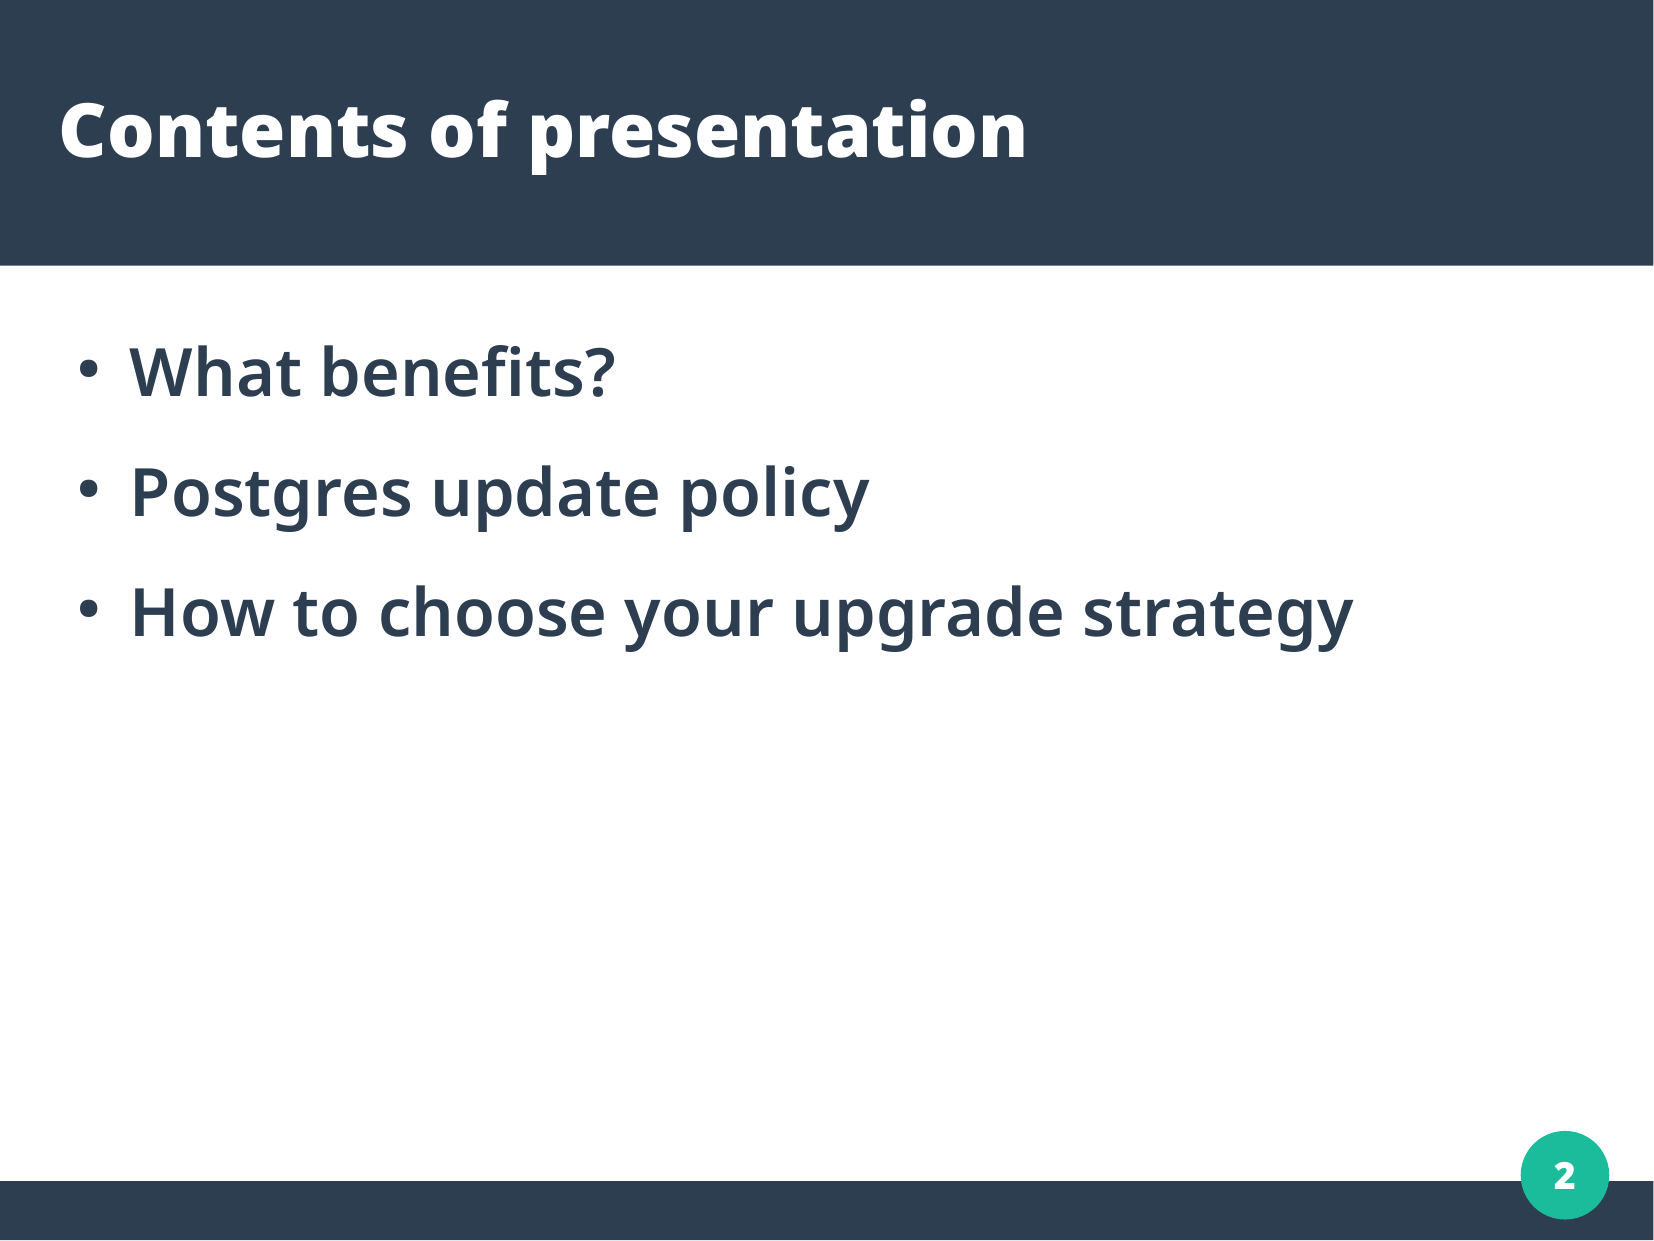

# Contents of presentation
What benefits?
Postgres update policy
How to choose your upgrade strategy
2